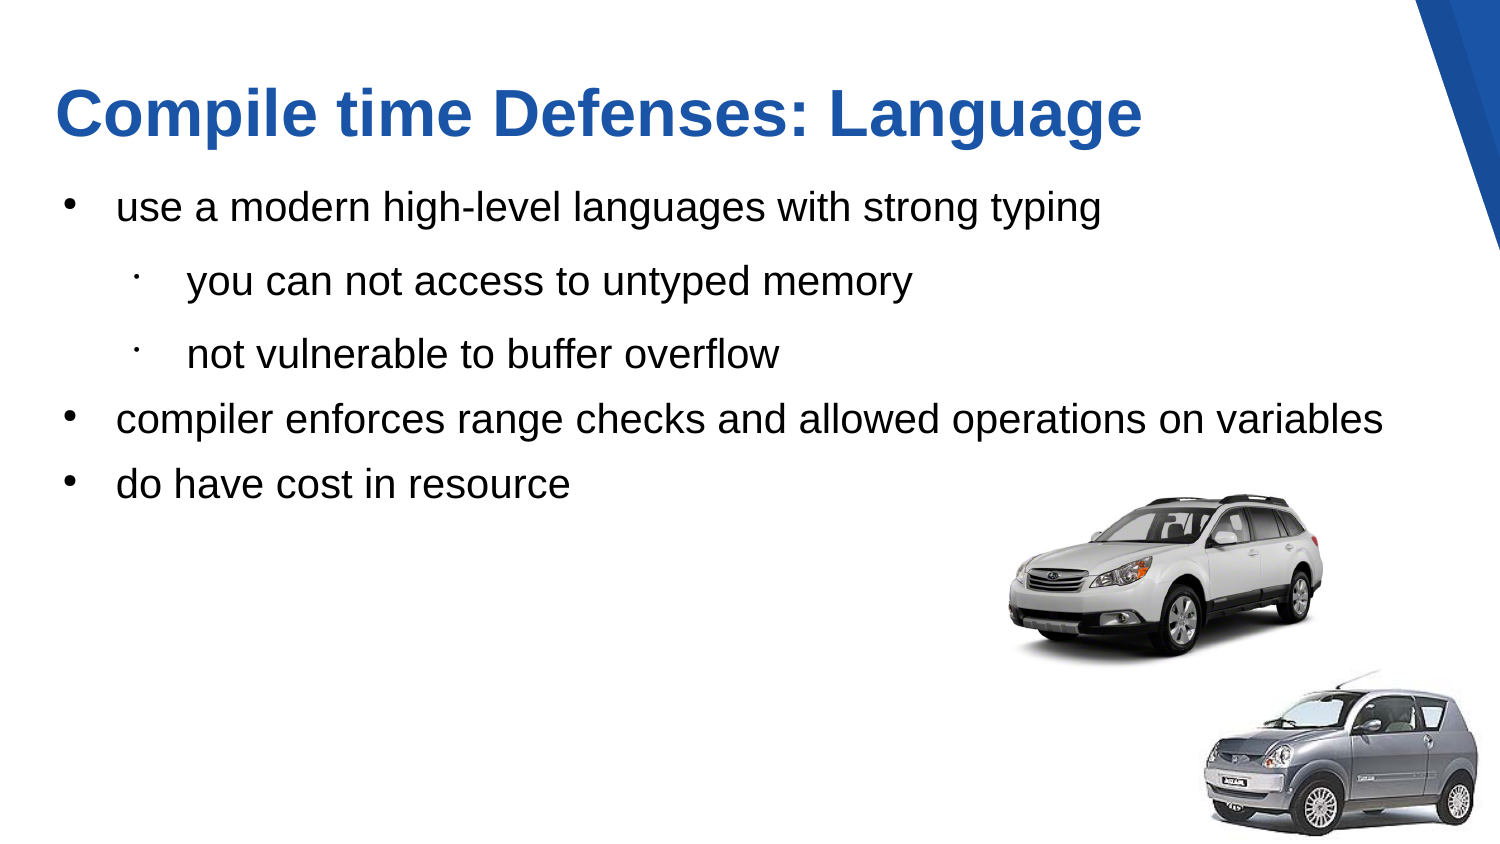

Compile time Defenses: Language
# use a modern high-level languages with strong typing
you can not access to untyped memory
not vulnerable to buffer overflow
compiler enforces range checks and allowed operations on variables
do have cost in resource